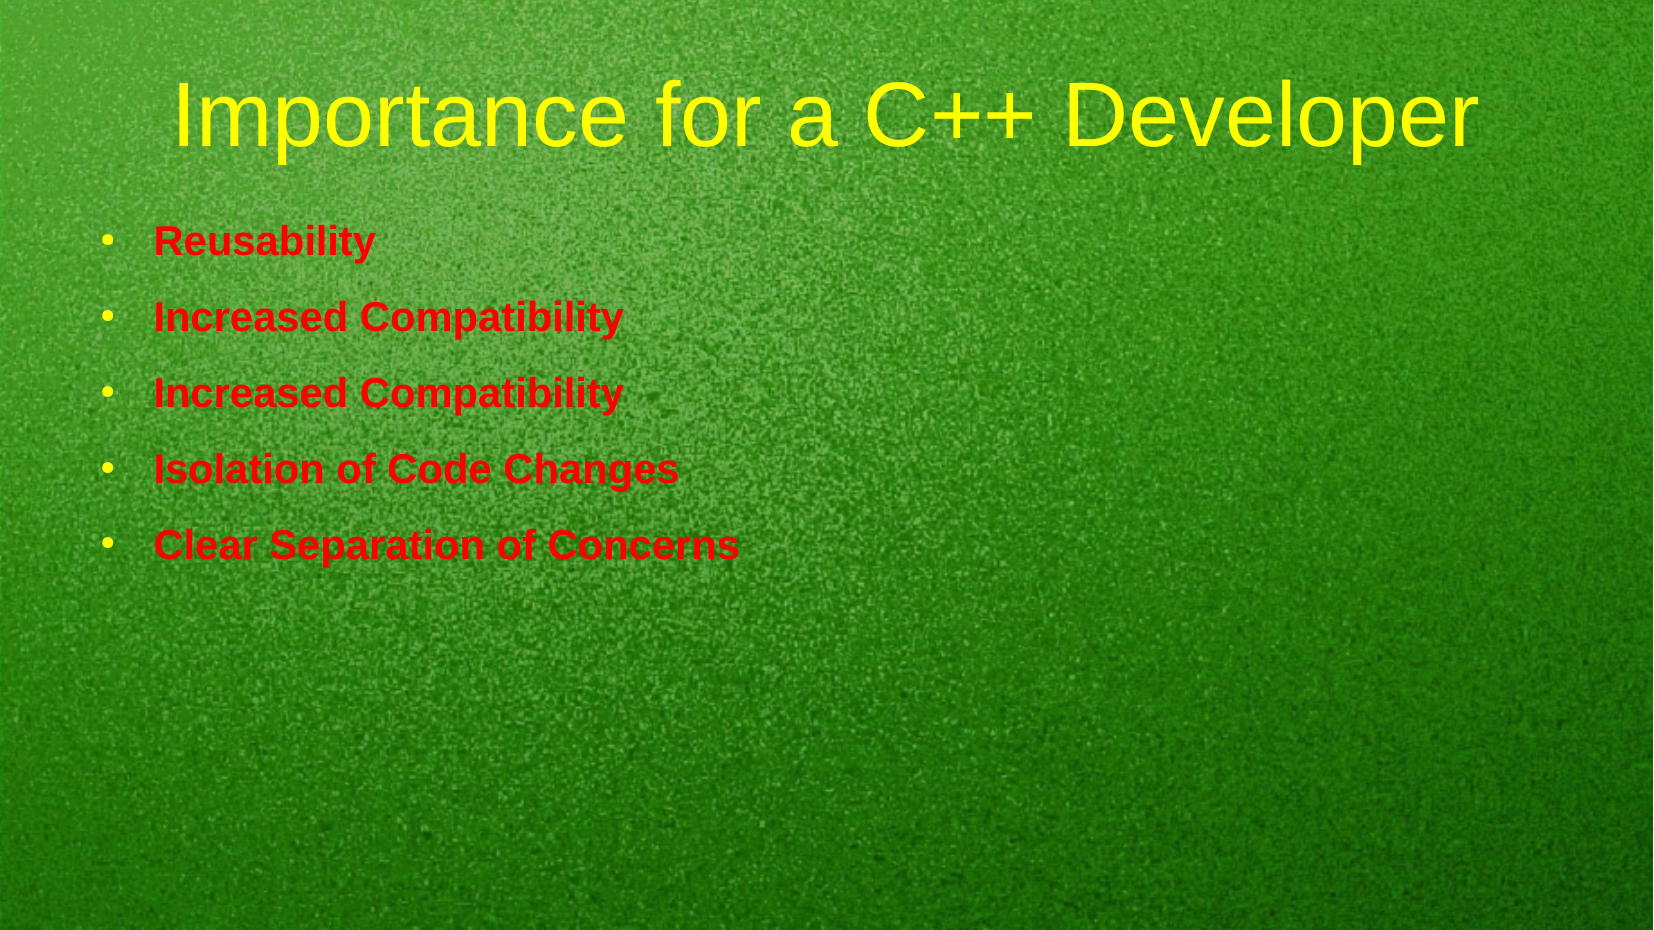

# Importance for a C++ Developer
Reusability
Increased Compatibility
Increased Compatibility
Isolation of Code Changes
Clear Separation of Concerns